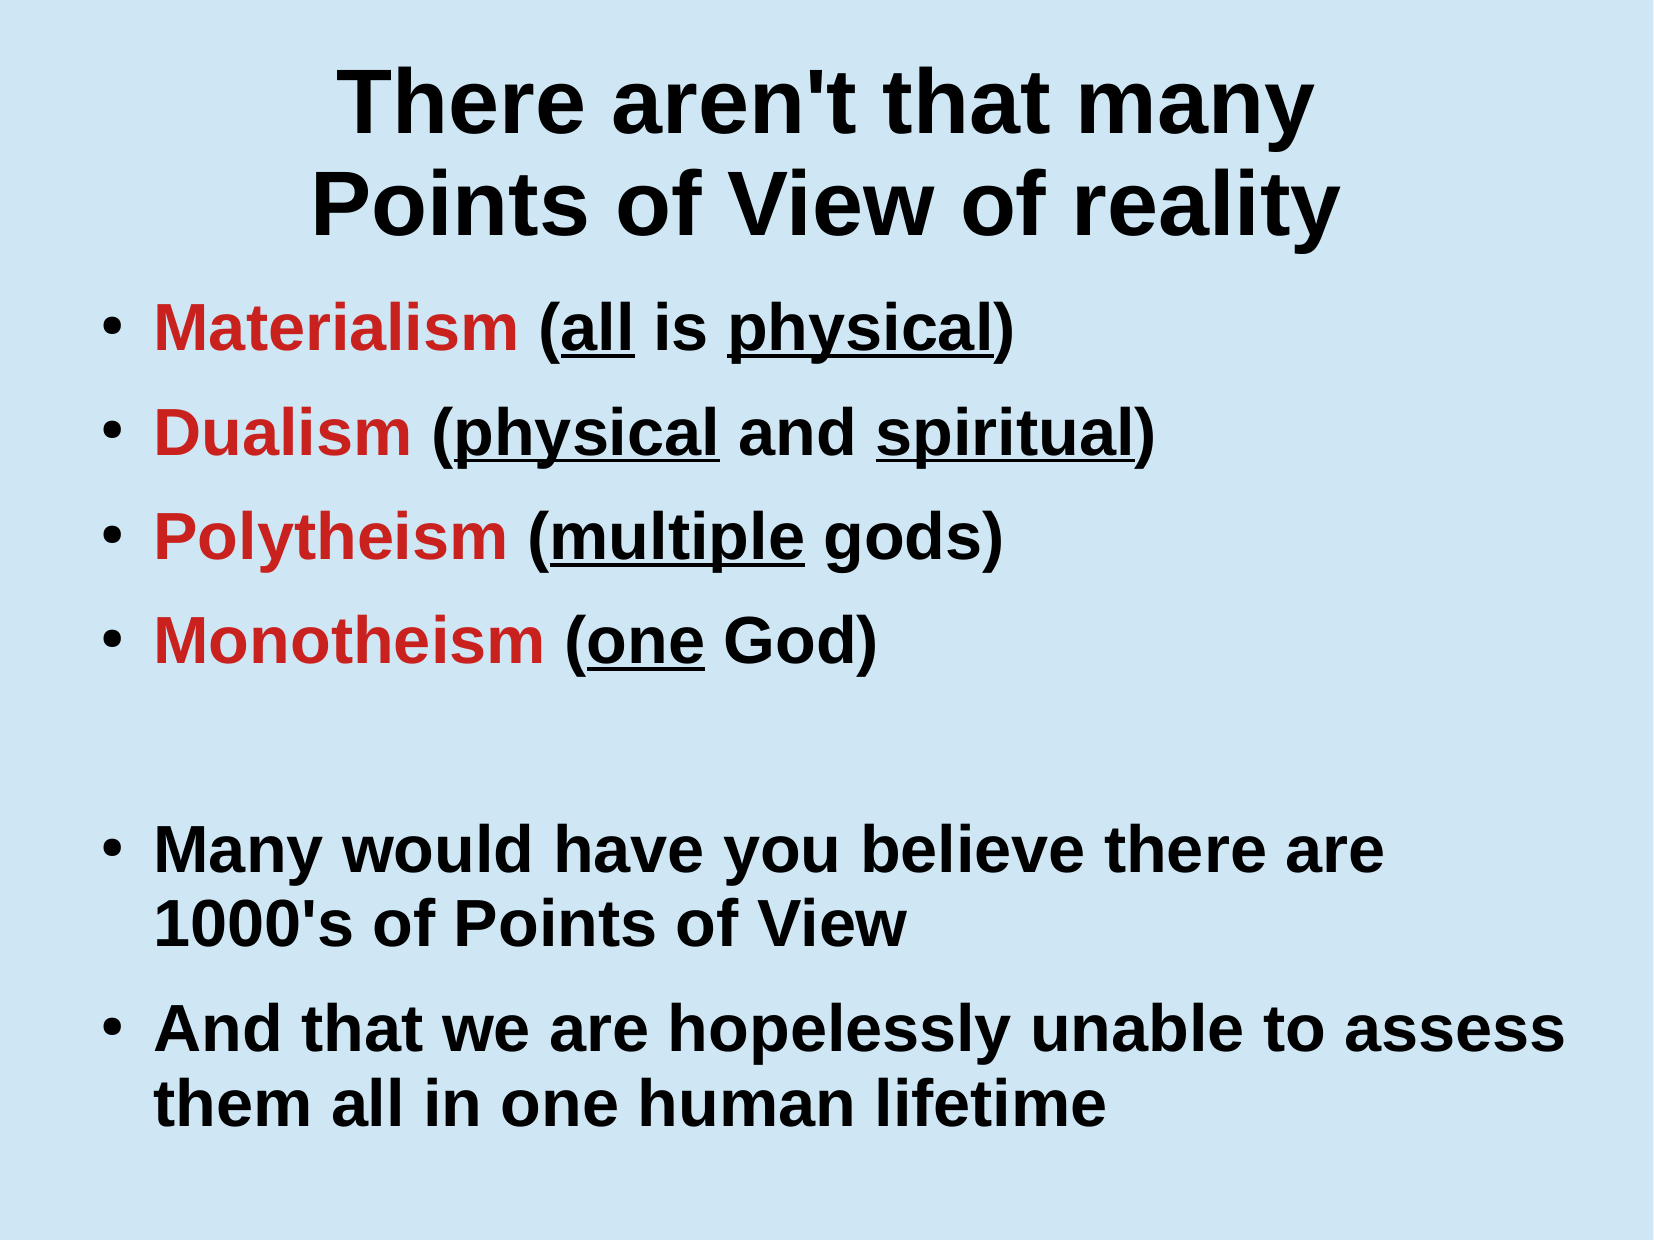

# There aren't that many Points of View of reality
Materialism (all is physical)
Dualism (physical and spiritual)
Polytheism (multiple gods)
Monotheism (one God)
Many would have you believe there are 1000's of Points of View
And that we are hopelessly unable to assess them all in one human lifetime